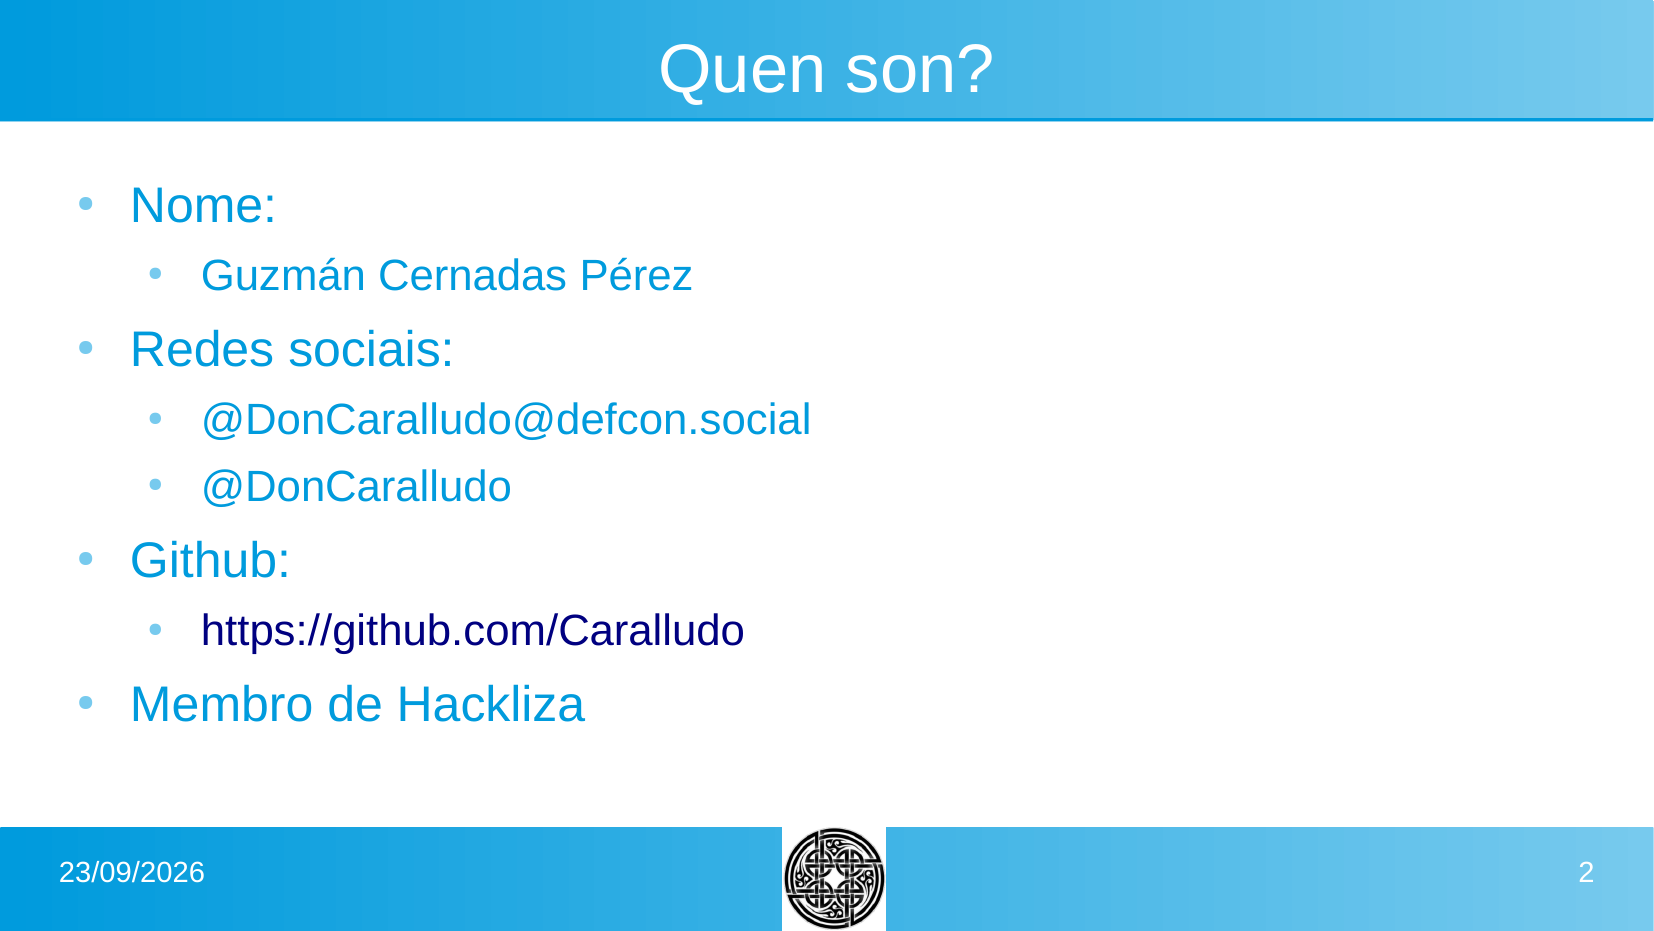

# Quen son?
Nome:
Guzmán Cernadas Pérez
Redes sociais:
@DonCaralludo@defcon.social
@DonCaralludo
Github:
https://github.com/Caralludo
Membro de Hackliza
2